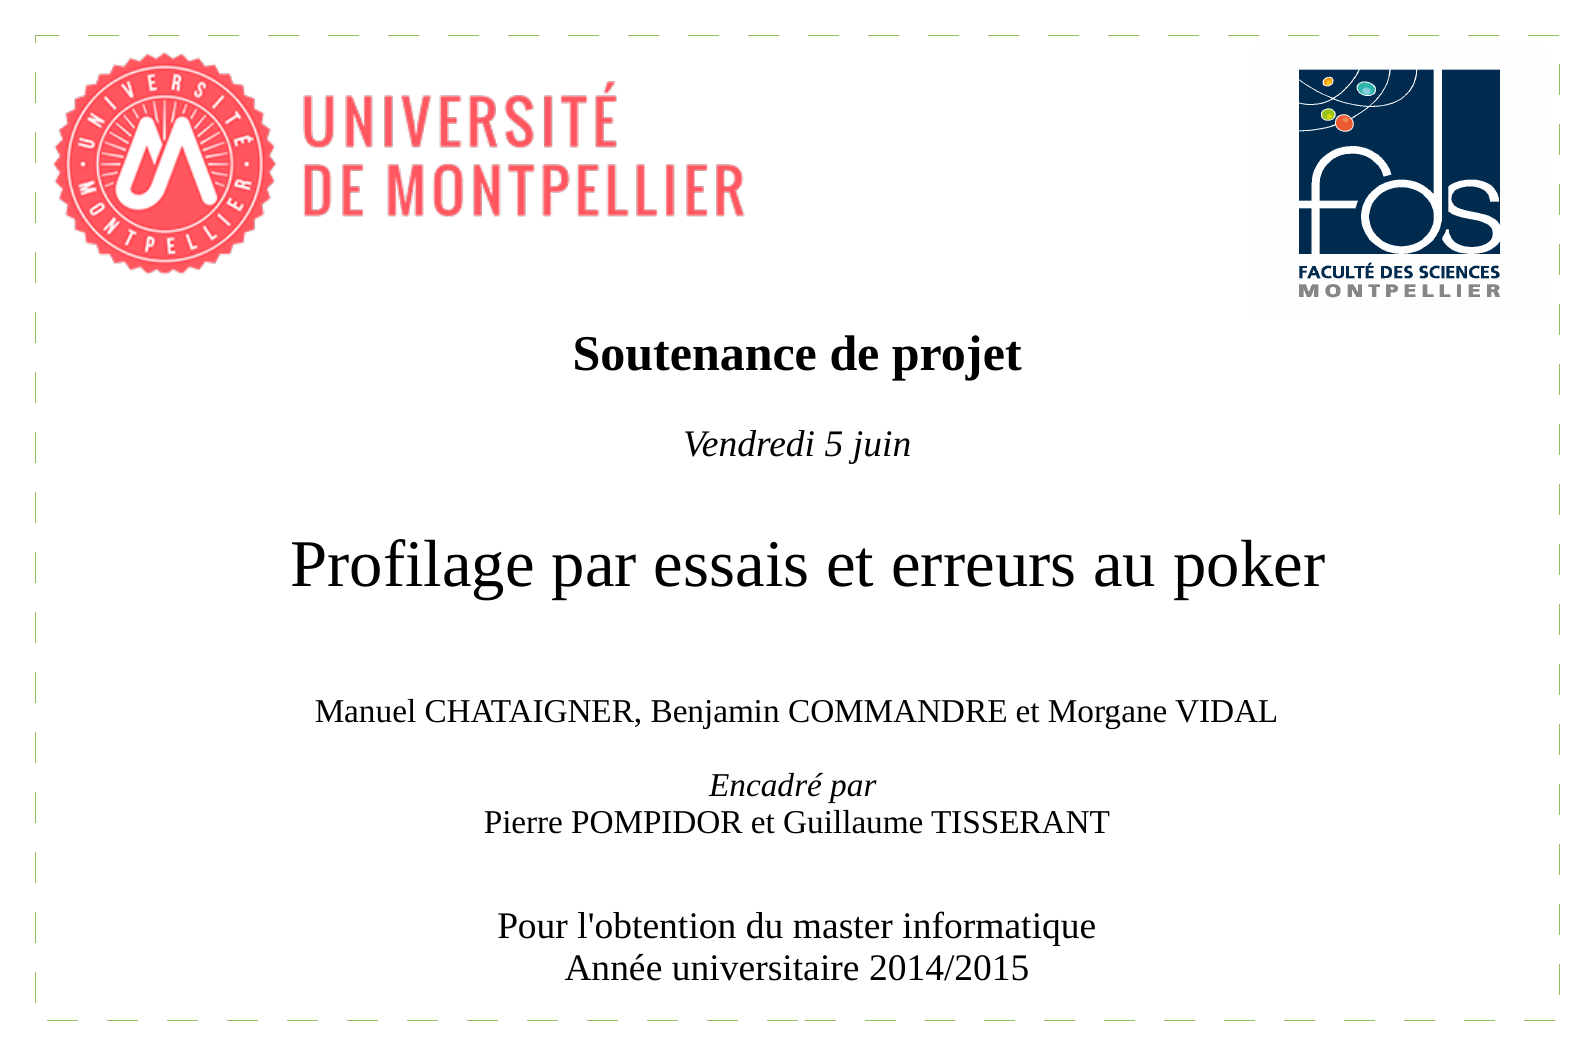

Soutenance de projet
Vendredi 5 juin
Profilage par essais et erreurs au poker
Manuel CHATAIGNER, Benjamin COMMANDRE et Morgane VIDAL
Encadré par
Pierre POMPIDOR et Guillaume TISSERANT
Pour l'obtention du master informatique
Année universitaire 2014/2015